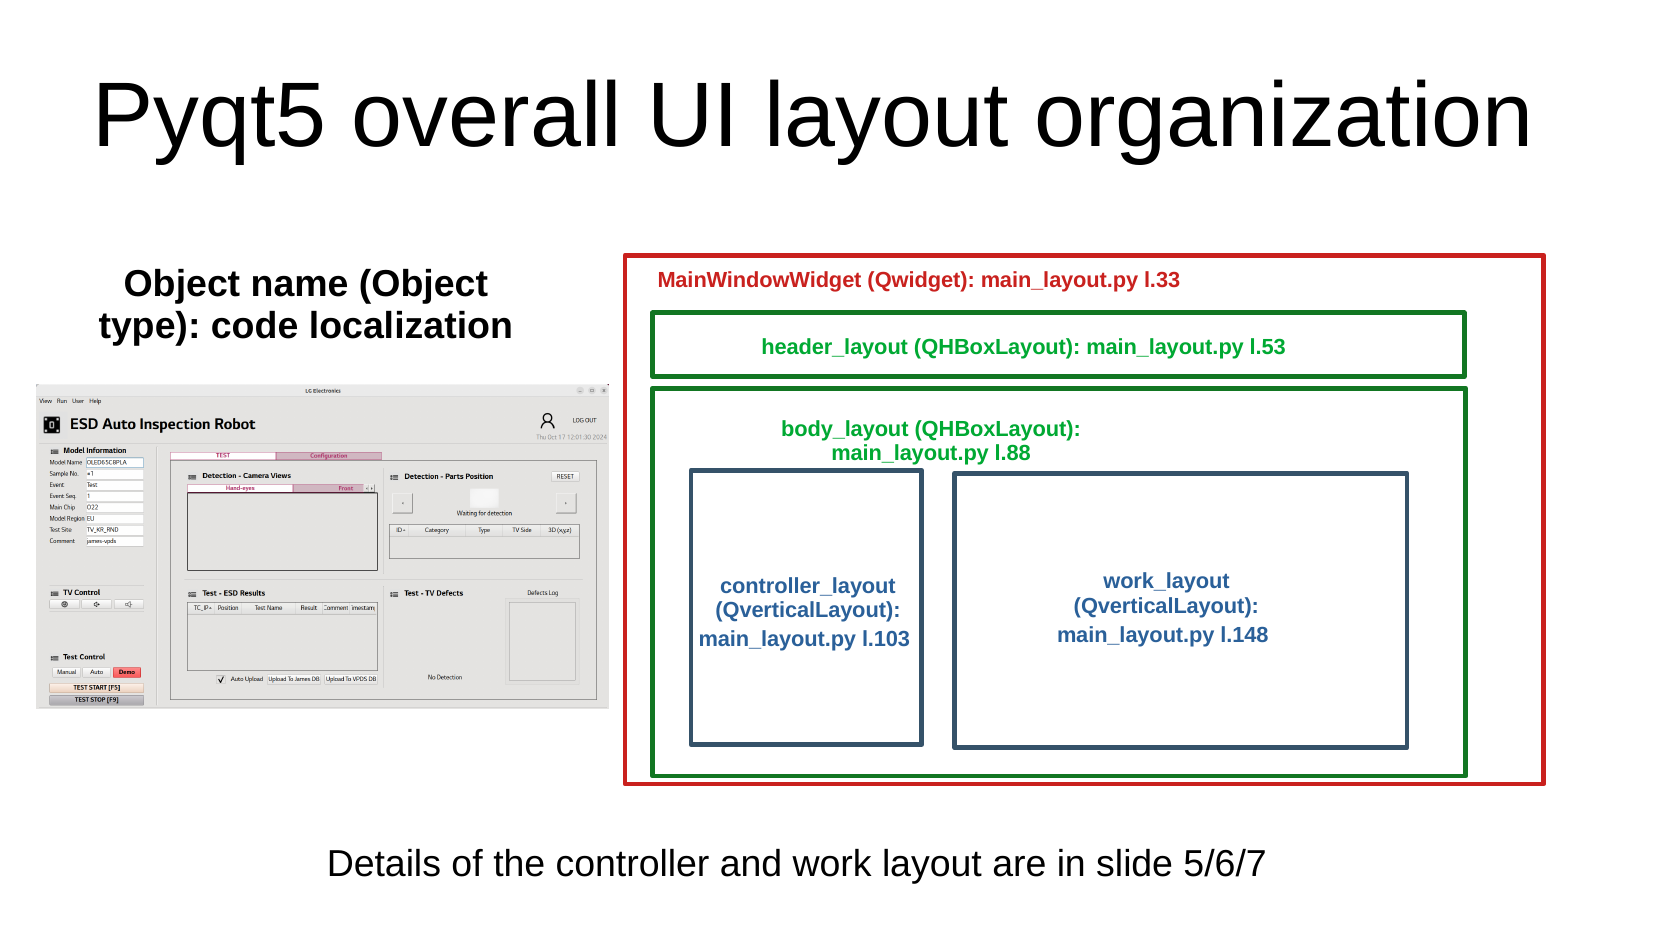

# Pyqt5 overall UI layout organization
MainWindowWidget (Qwidget): main_layout.py l.33
Object name (Object type): code localization
header_layout (QHBoxLayout): main_layout.py l.53
body_layout (QHBoxLayout): main_layout.py l.88
work_layout (QverticalLayout): main_layout.py l.148
controller_layout (QverticalLayout): main_layout.py l.103
Details of the controller and work layout are in slide 5/6/7